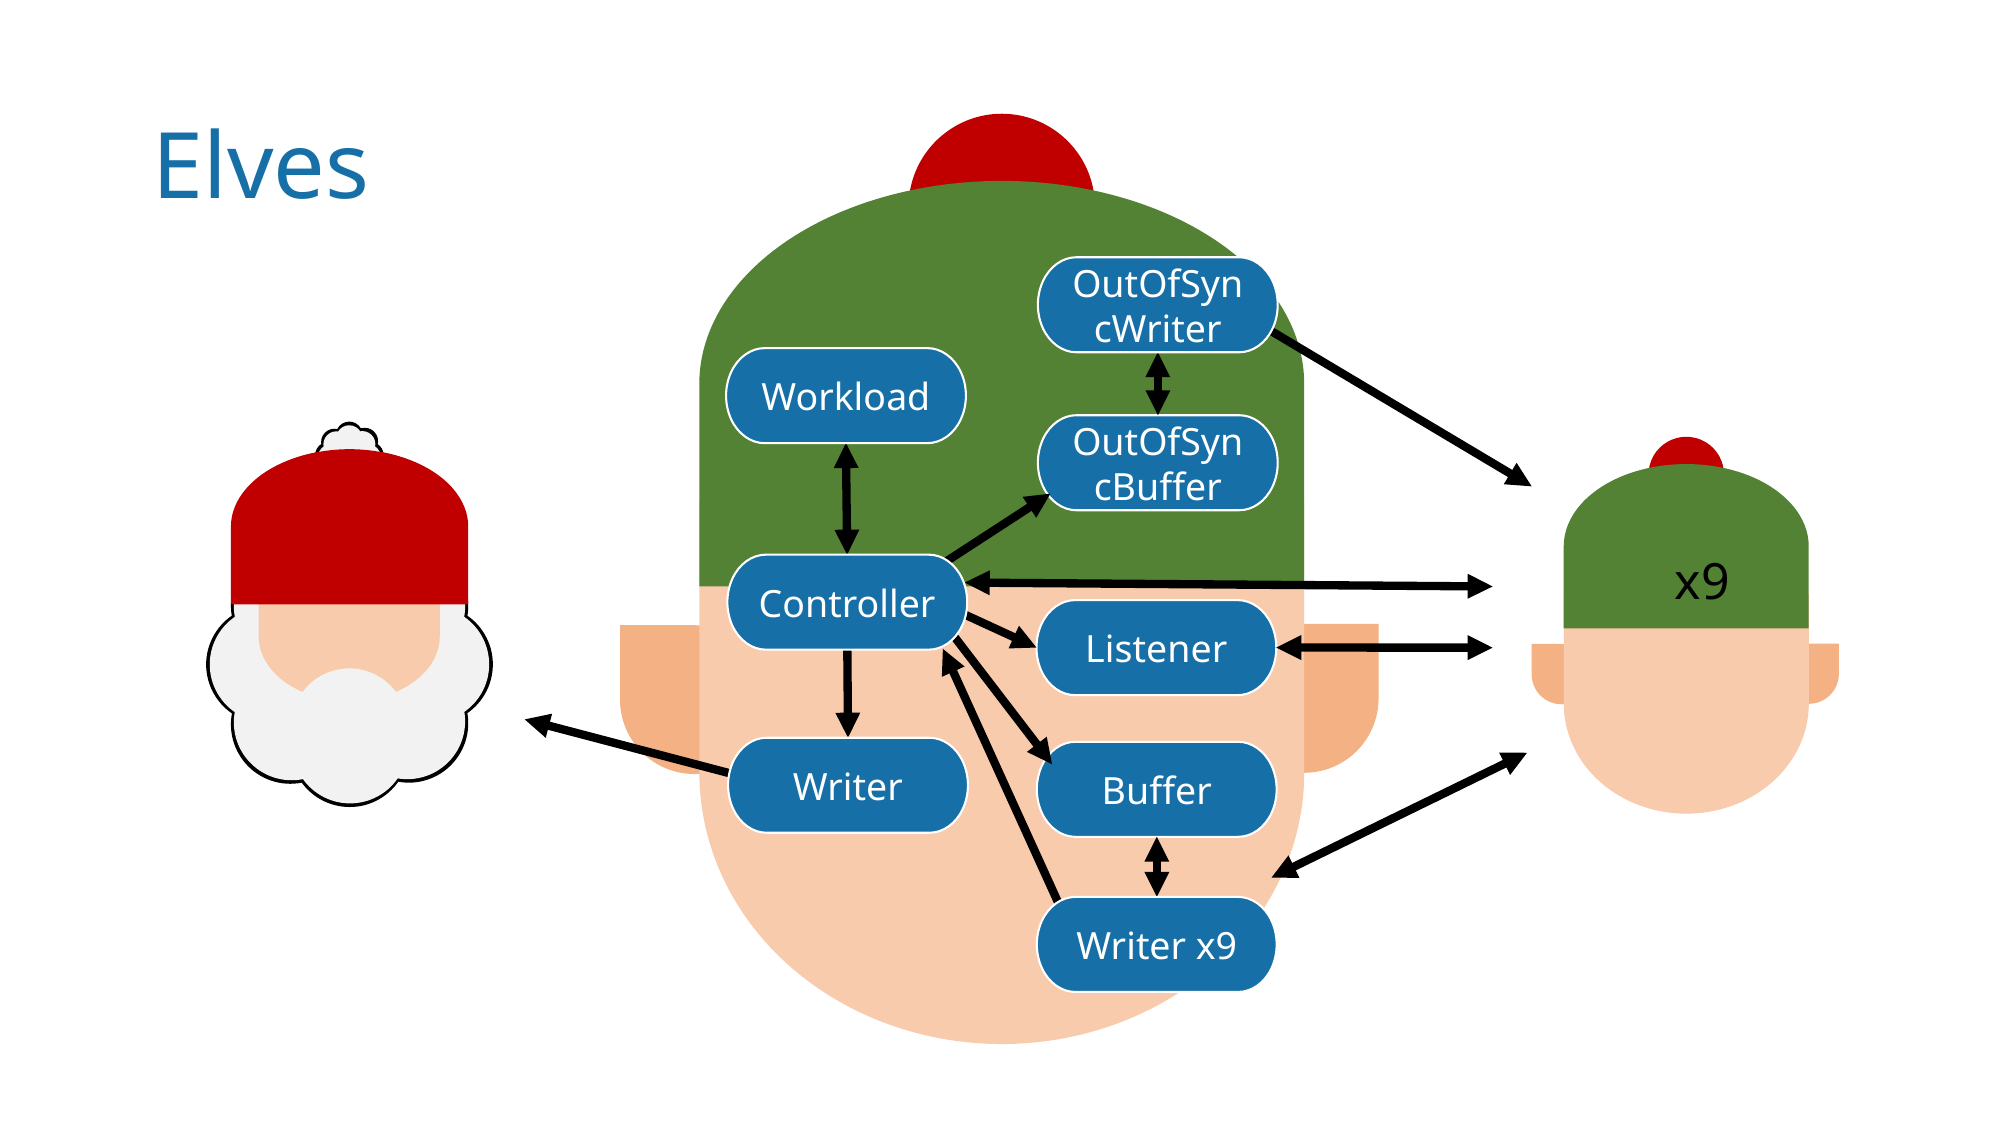

# Elves
OutOfSyncWriter
Workload
OutOfSyncBuffer
x9
Controller
Listener
Writer
Buffer
Writer x9